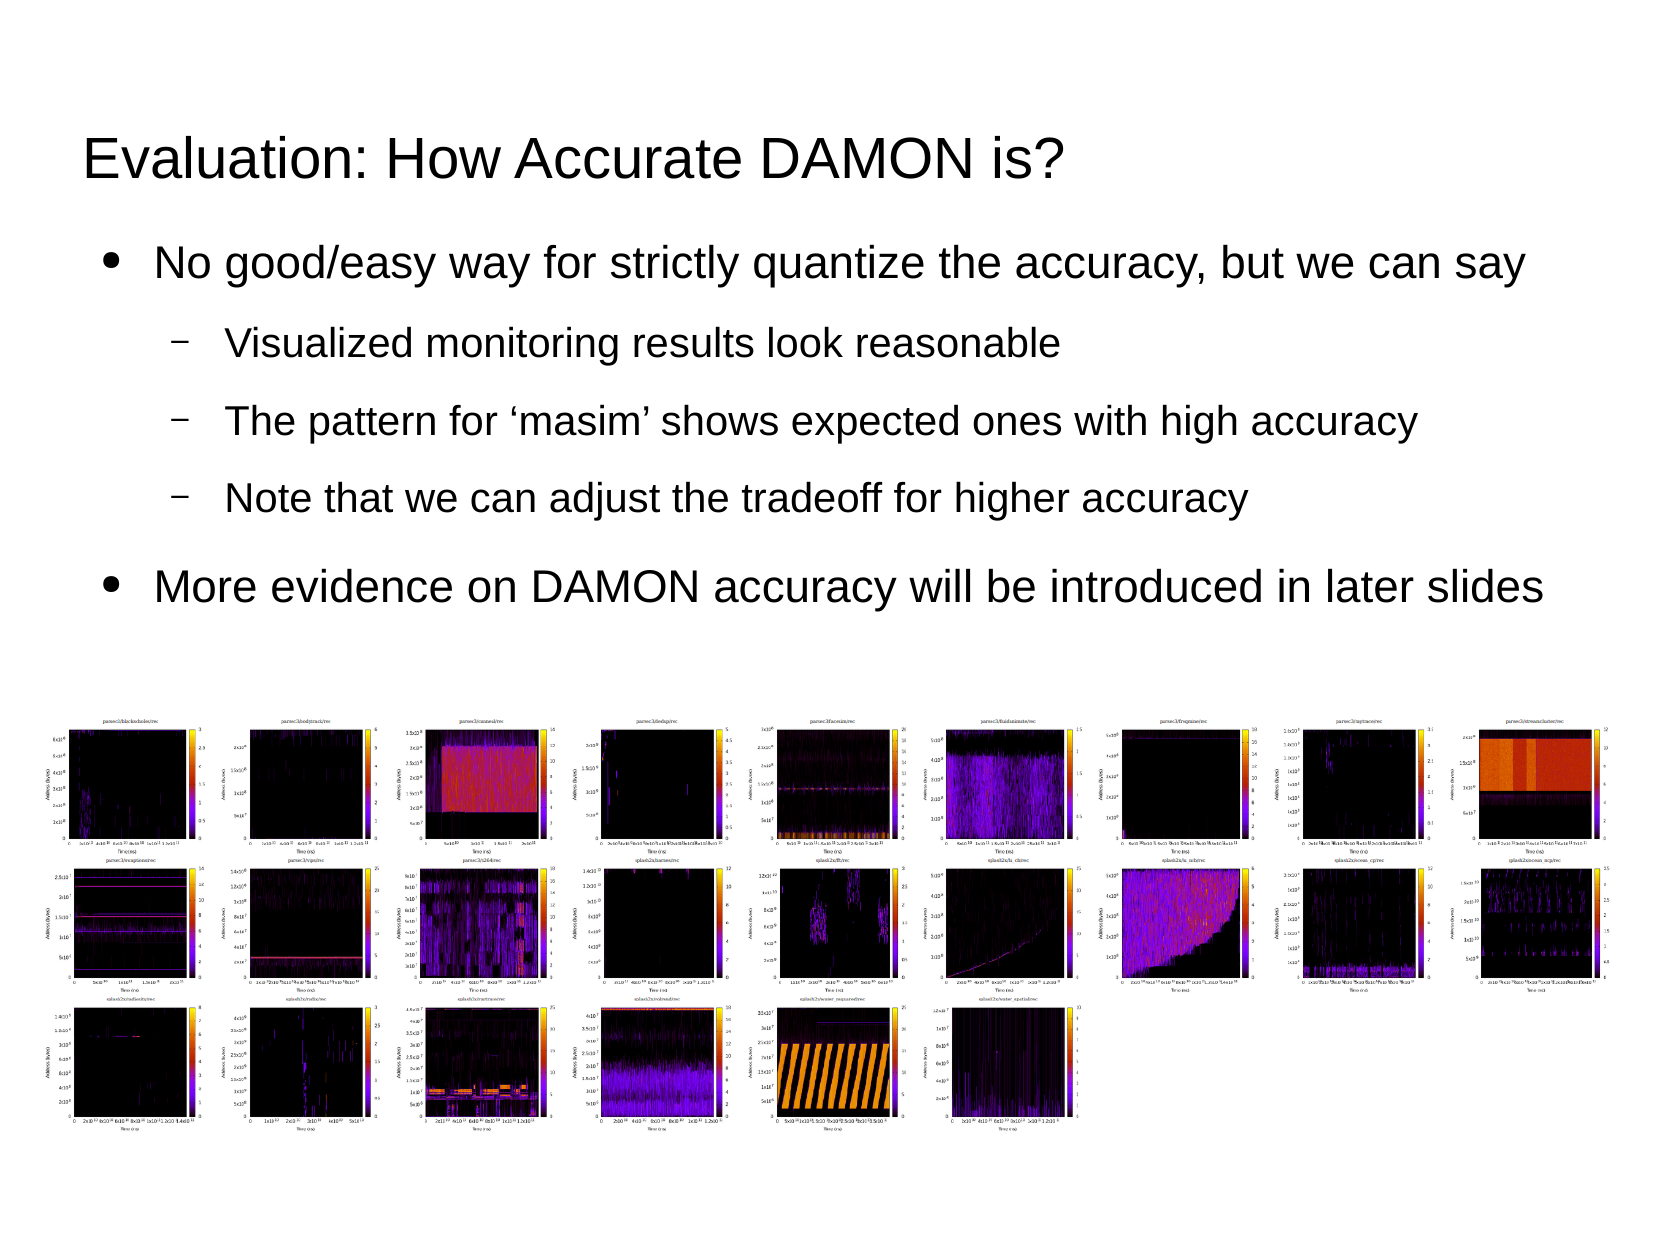

# Evaluation: How Accurate DAMON is?
No good/easy way for strictly quantize the accuracy, but we can say
Visualized monitoring results look reasonable
The pattern for ‘masim’ shows expected ones with high accuracy
Note that we can adjust the tradeoff for higher accuracy
More evidence on DAMON accuracy will be introduced in later slides